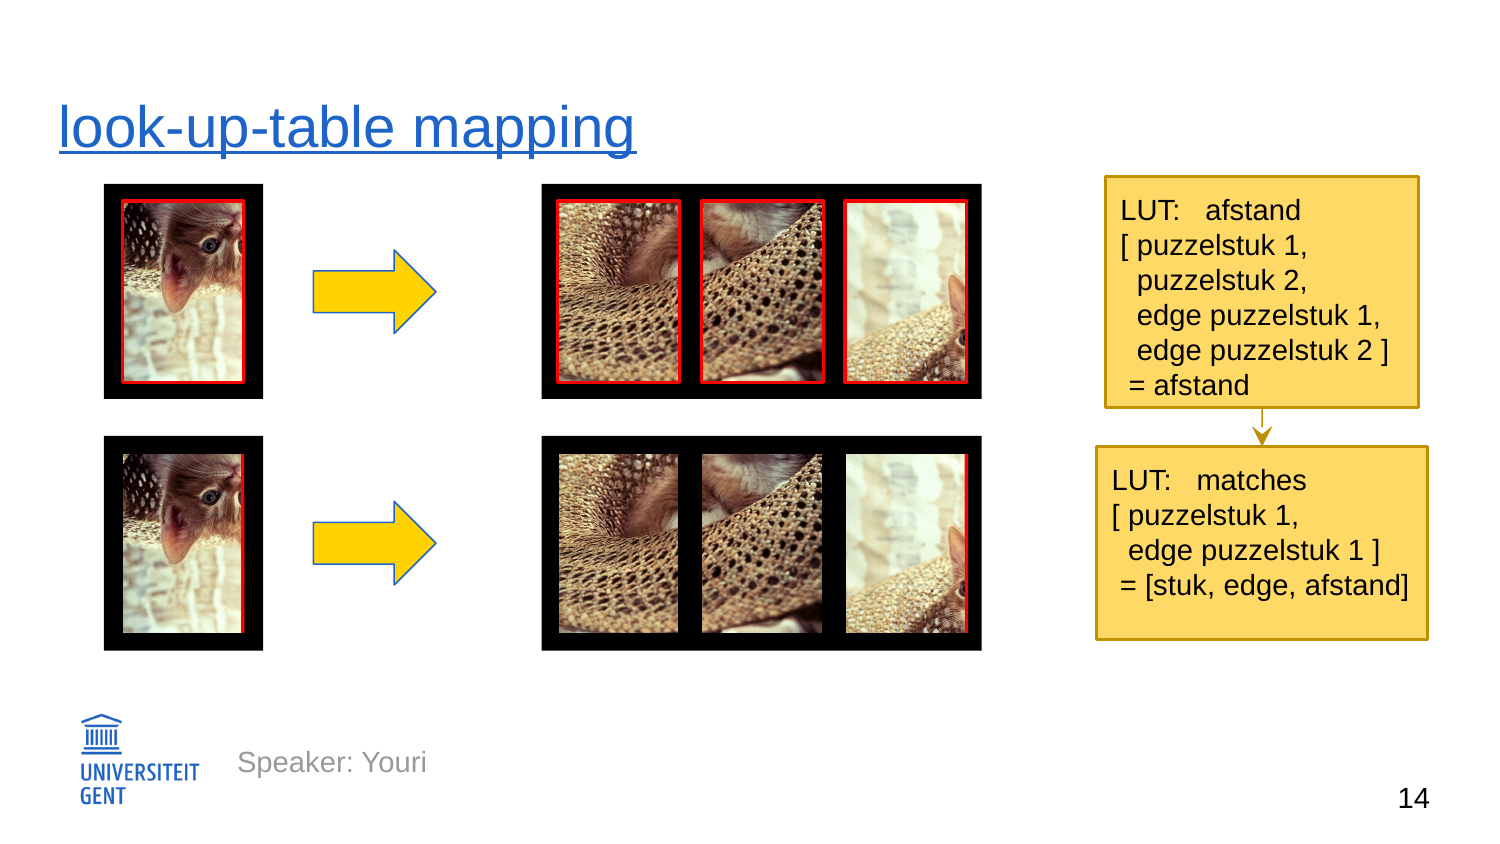

# look-up-table mapping
LUT: afstand
[ puzzelstuk 1,
 puzzelstuk 2,
 edge puzzelstuk 1,
 edge puzzelstuk 2 ]
 = afstand
LUT: matches
[ puzzelstuk 1,
 edge puzzelstuk 1 ]
 = [stuk, edge, afstand]
Speaker: Youri